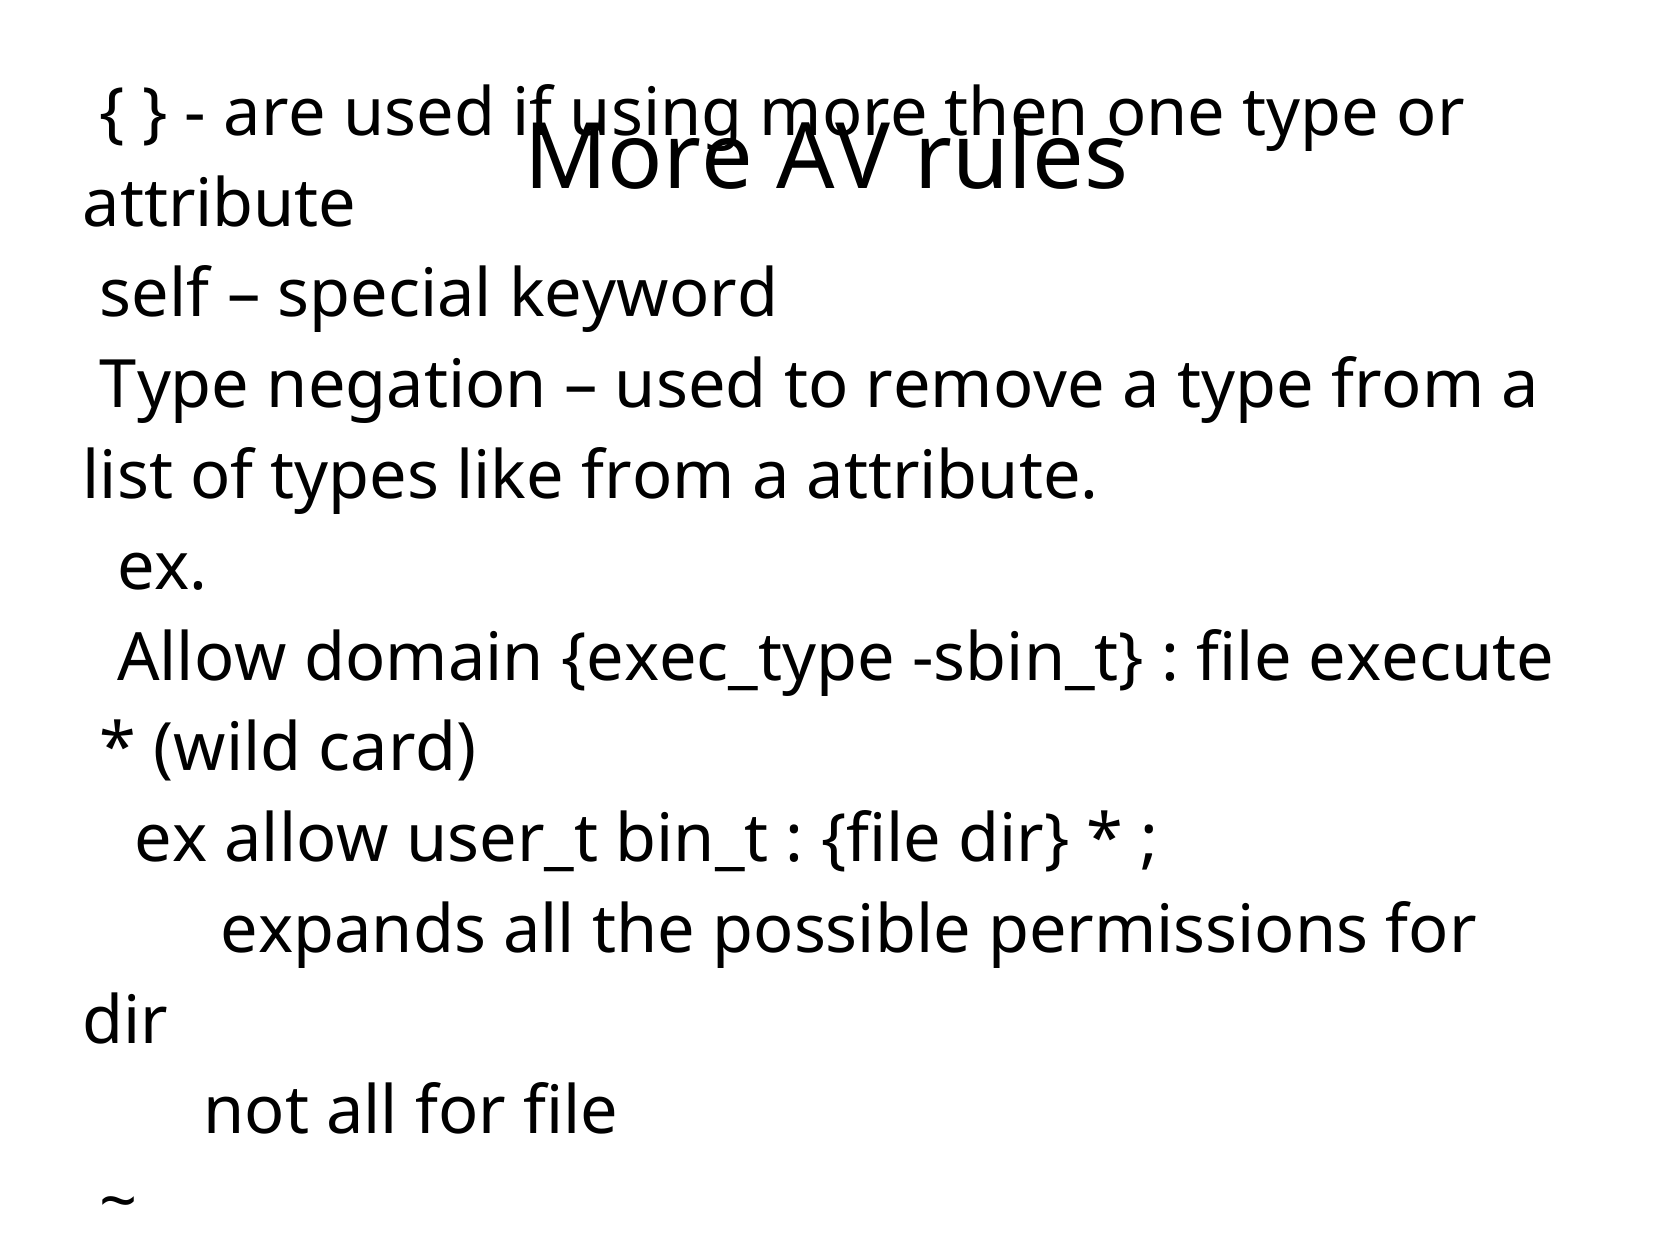

# More AV rules
 { } - are used if using more then one type or attribute
 self – special keyword
 Type negation – used to remove a type from a list of types like from a attribute.
 ex.
 Allow domain {exec_type -sbin_t} : file execute
 * (wild card)
 ex allow user_t bin_t : {file dir} * ;
 expands all the possible permissions for dir
 not all for file
 ~